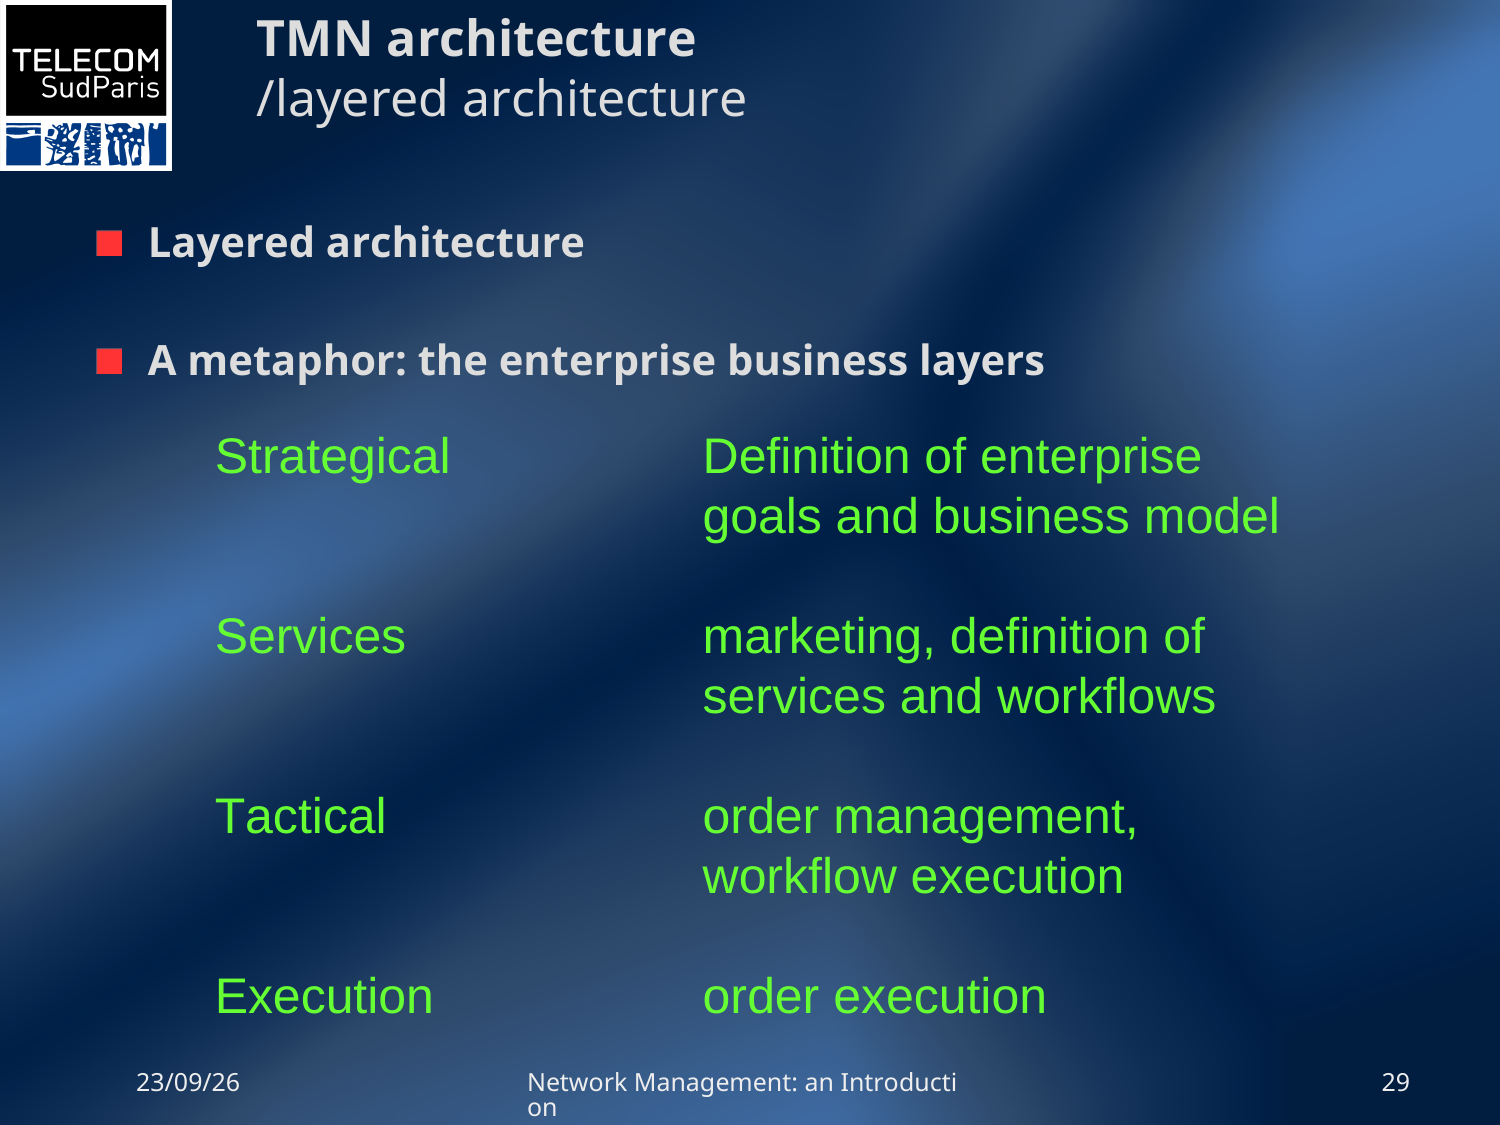

# TMN architecture /layered architecture
Layered architecture
A metaphor: the enterprise business layers
Strategical
Services
Tactical
Execution
Definition of enterprise
goals and business model
marketing, definition of
services and workflows
order management,
workflow execution
order execution
Network Management: an Introduction
29